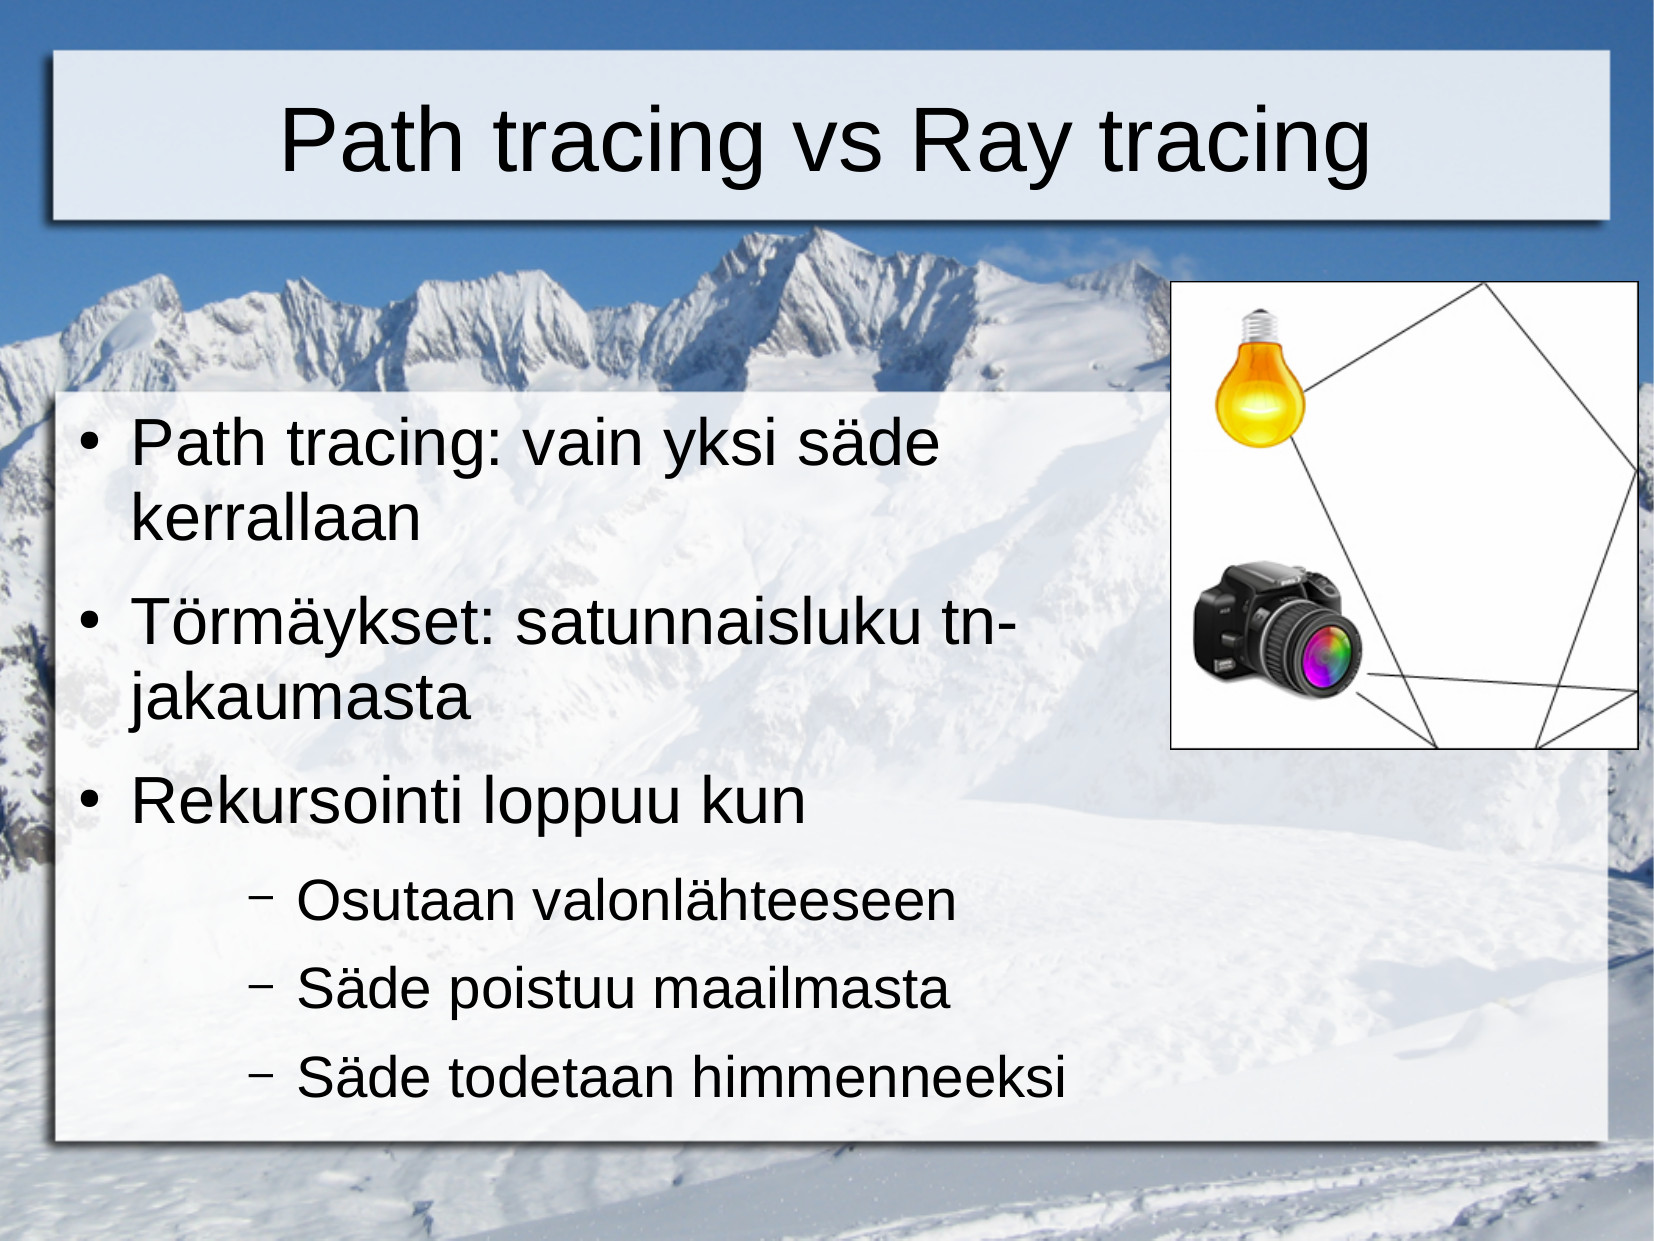

# Path tracing vs Ray tracing
Path tracing: vain yksi säde kerrallaan
Törmäykset: satunnaisluku tn- jakaumasta
Rekursointi loppuu kun
Osutaan valonlähteeseen
Säde poistuu maailmasta
Säde todetaan himmenneeksi